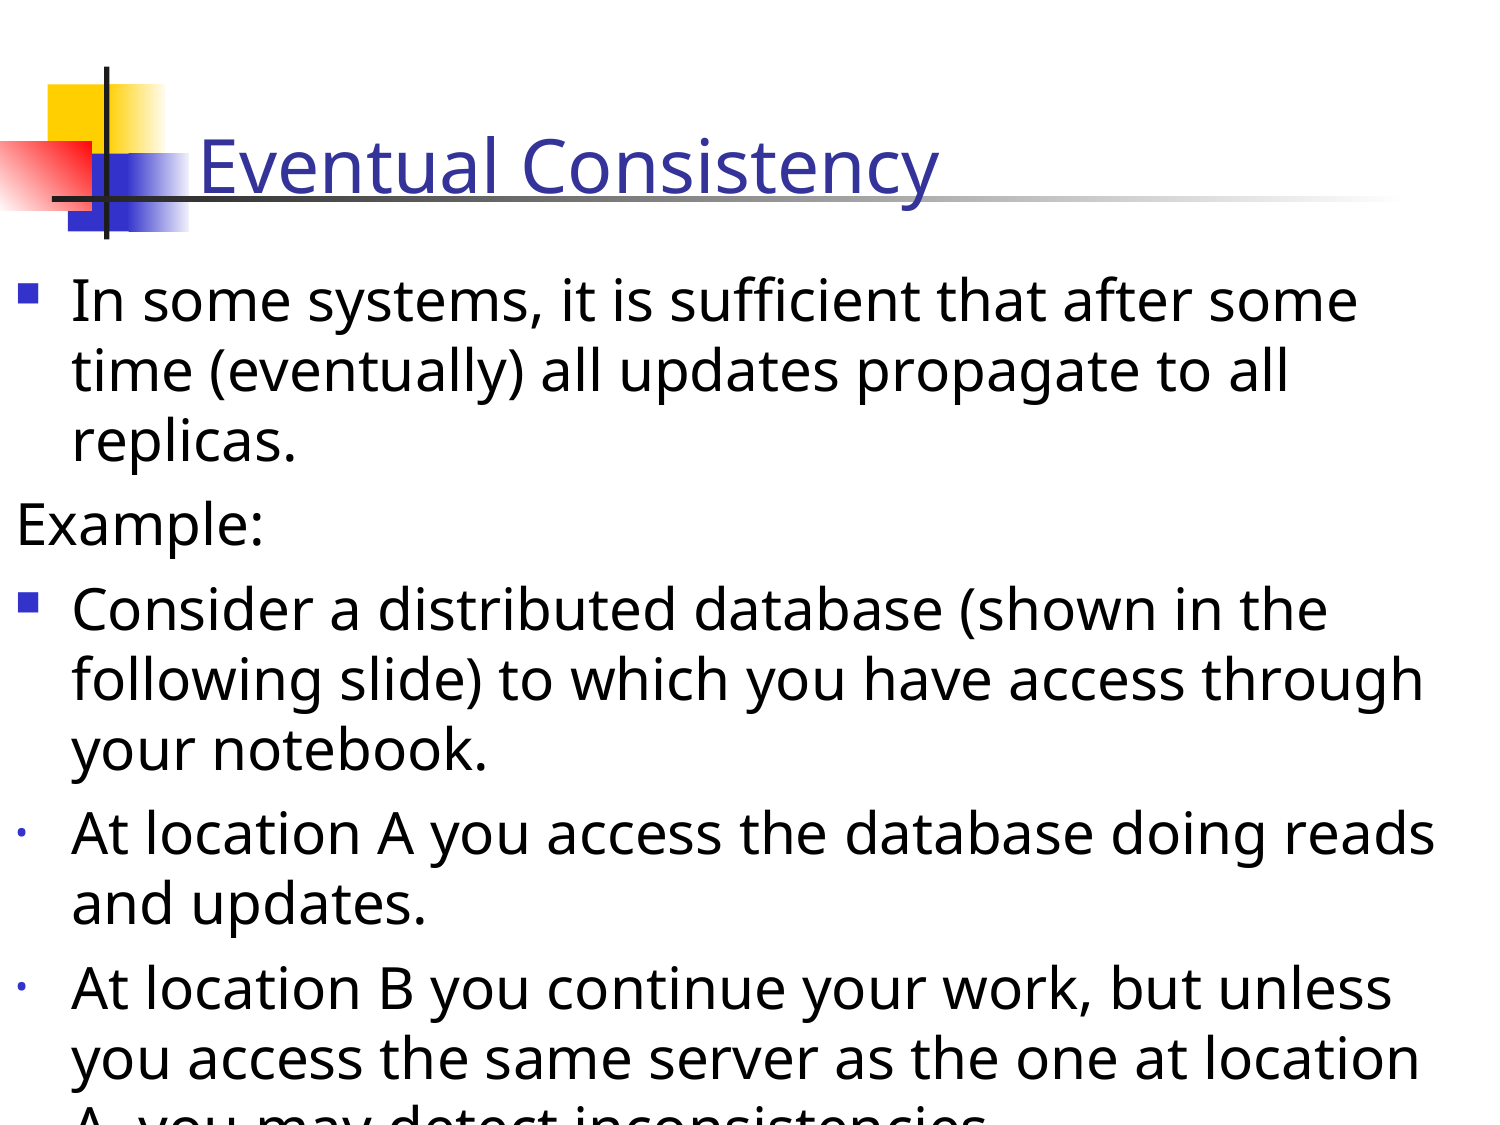

Eventual Consistency
In some systems, it is sufficient that after some time (eventually) all updates propagate to all replicas.
Example:
Consider a distributed database (shown in the following slide) to which you have access through your notebook.
At location A you access the database doing reads and updates.
At location B you continue your work, but unless you access the same server as the one at location A, you may detect inconsistencies.